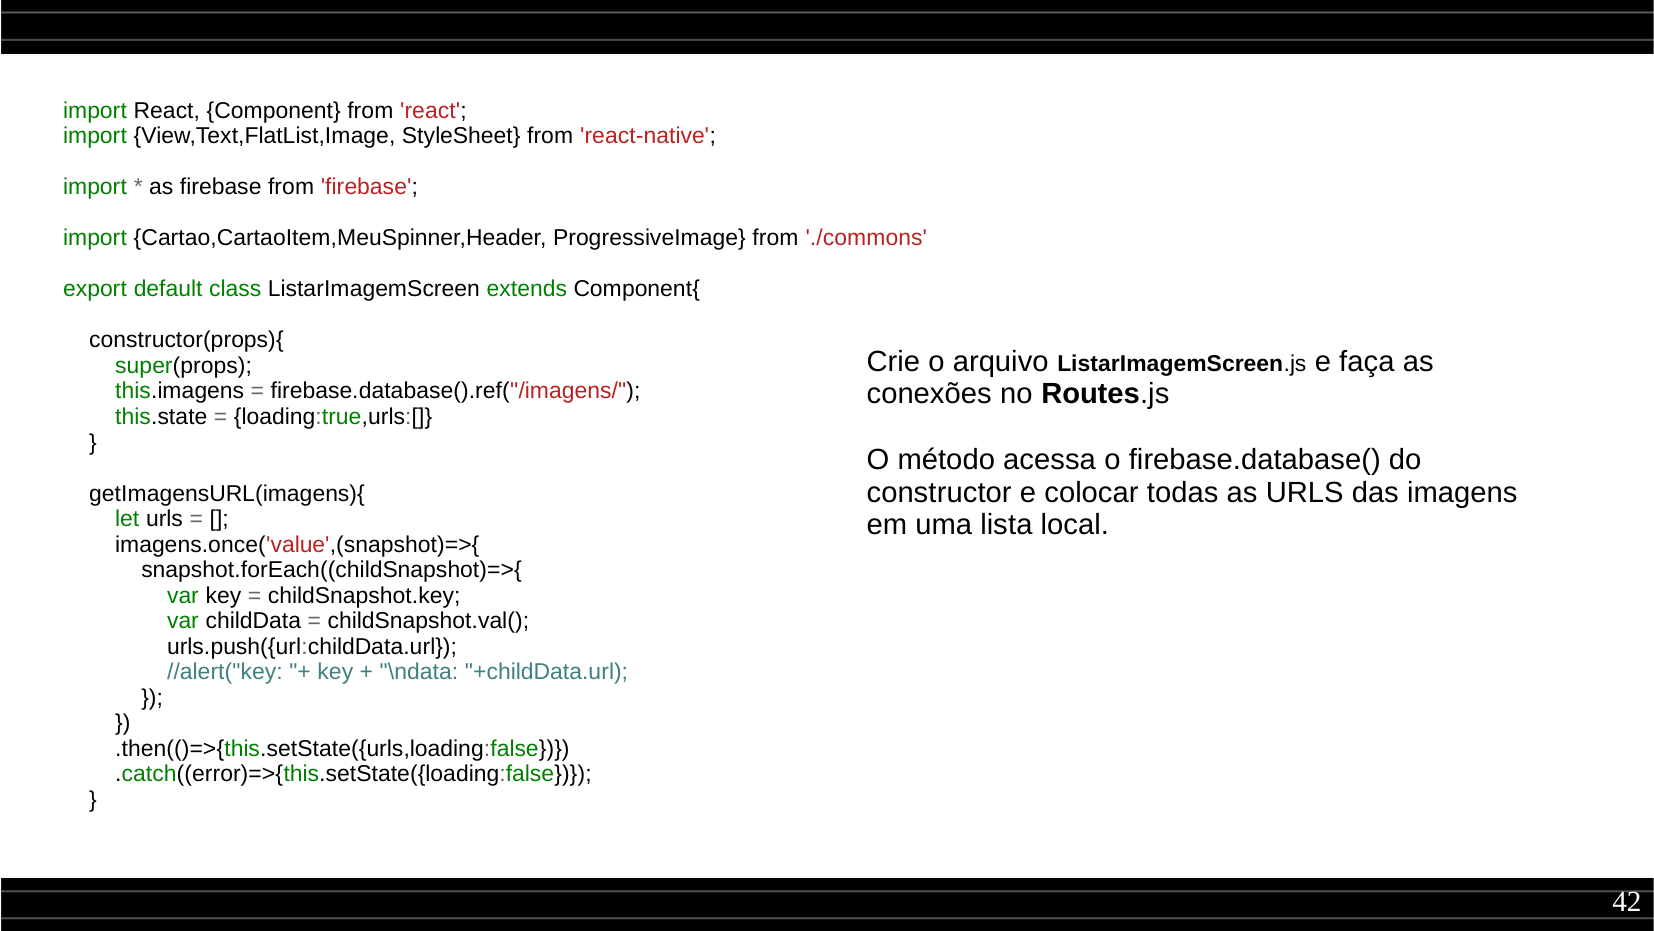

import React, {Component} from 'react';
import {View,Text,FlatList,Image, StyleSheet} from 'react-native';
import * as firebase from 'firebase';
import {Cartao,CartaoItem,MeuSpinner,Header, ProgressiveImage} from './commons'
export default class ListarImagemScreen extends Component{
 constructor(props){
 super(props);
 this.imagens = firebase.database().ref("/imagens/");
 this.state = {loading:true,urls:[]}
 }
 getImagensURL(imagens){
 let urls = [];
 imagens.once('value',(snapshot)=>{
 snapshot.forEach((childSnapshot)=>{
 var key = childSnapshot.key;
 var childData = childSnapshot.val();
 urls.push({url:childData.url});
 //alert("key: "+ key + "\ndata: "+childData.url);
 });
 })
 .then(()=>{this.setState({urls,loading:false})})
 .catch((error)=>{this.setState({loading:false})});
 }
Crie o arquivo ListarImagemScreen.js e faça as conexões no Routes.js
O método acessa o firebase.database() do constructor e colocar todas as URLS das imagens em uma lista local.